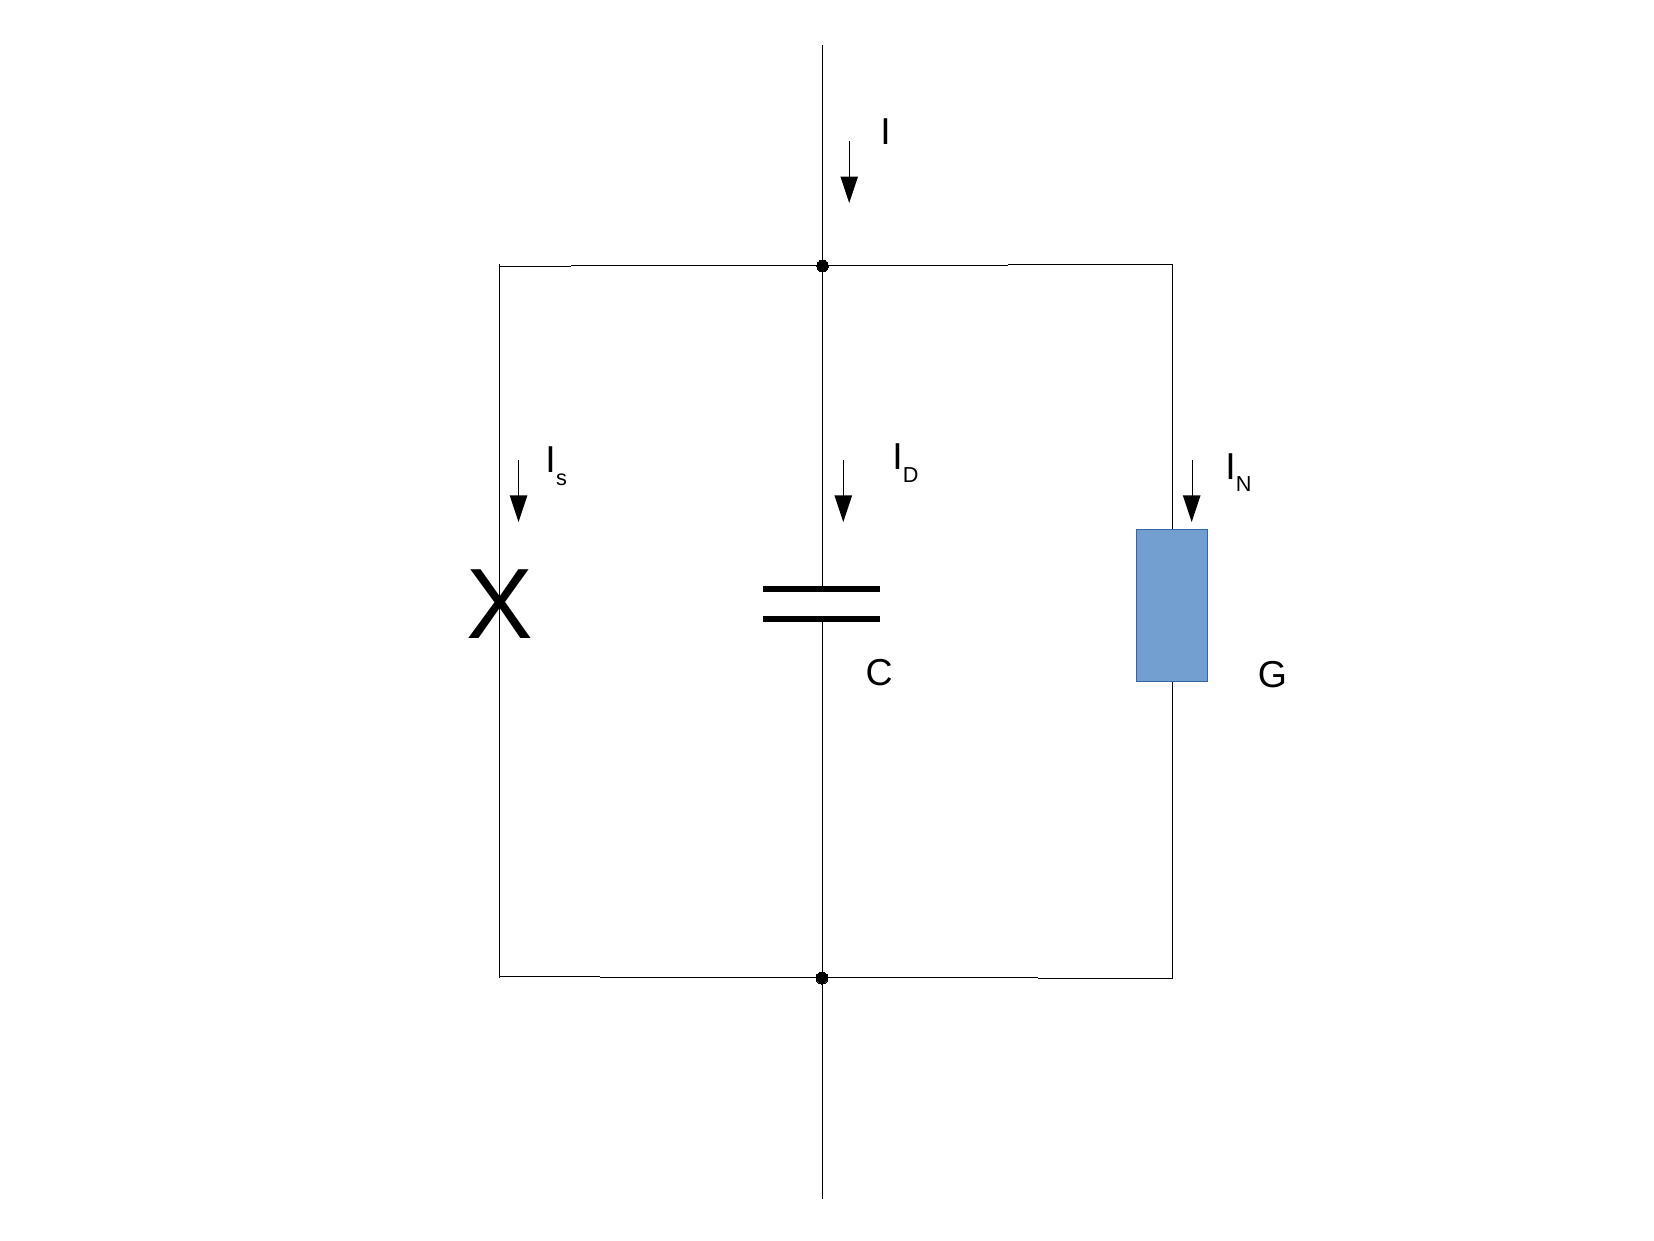

I
ID
Is
IN
X
C
G